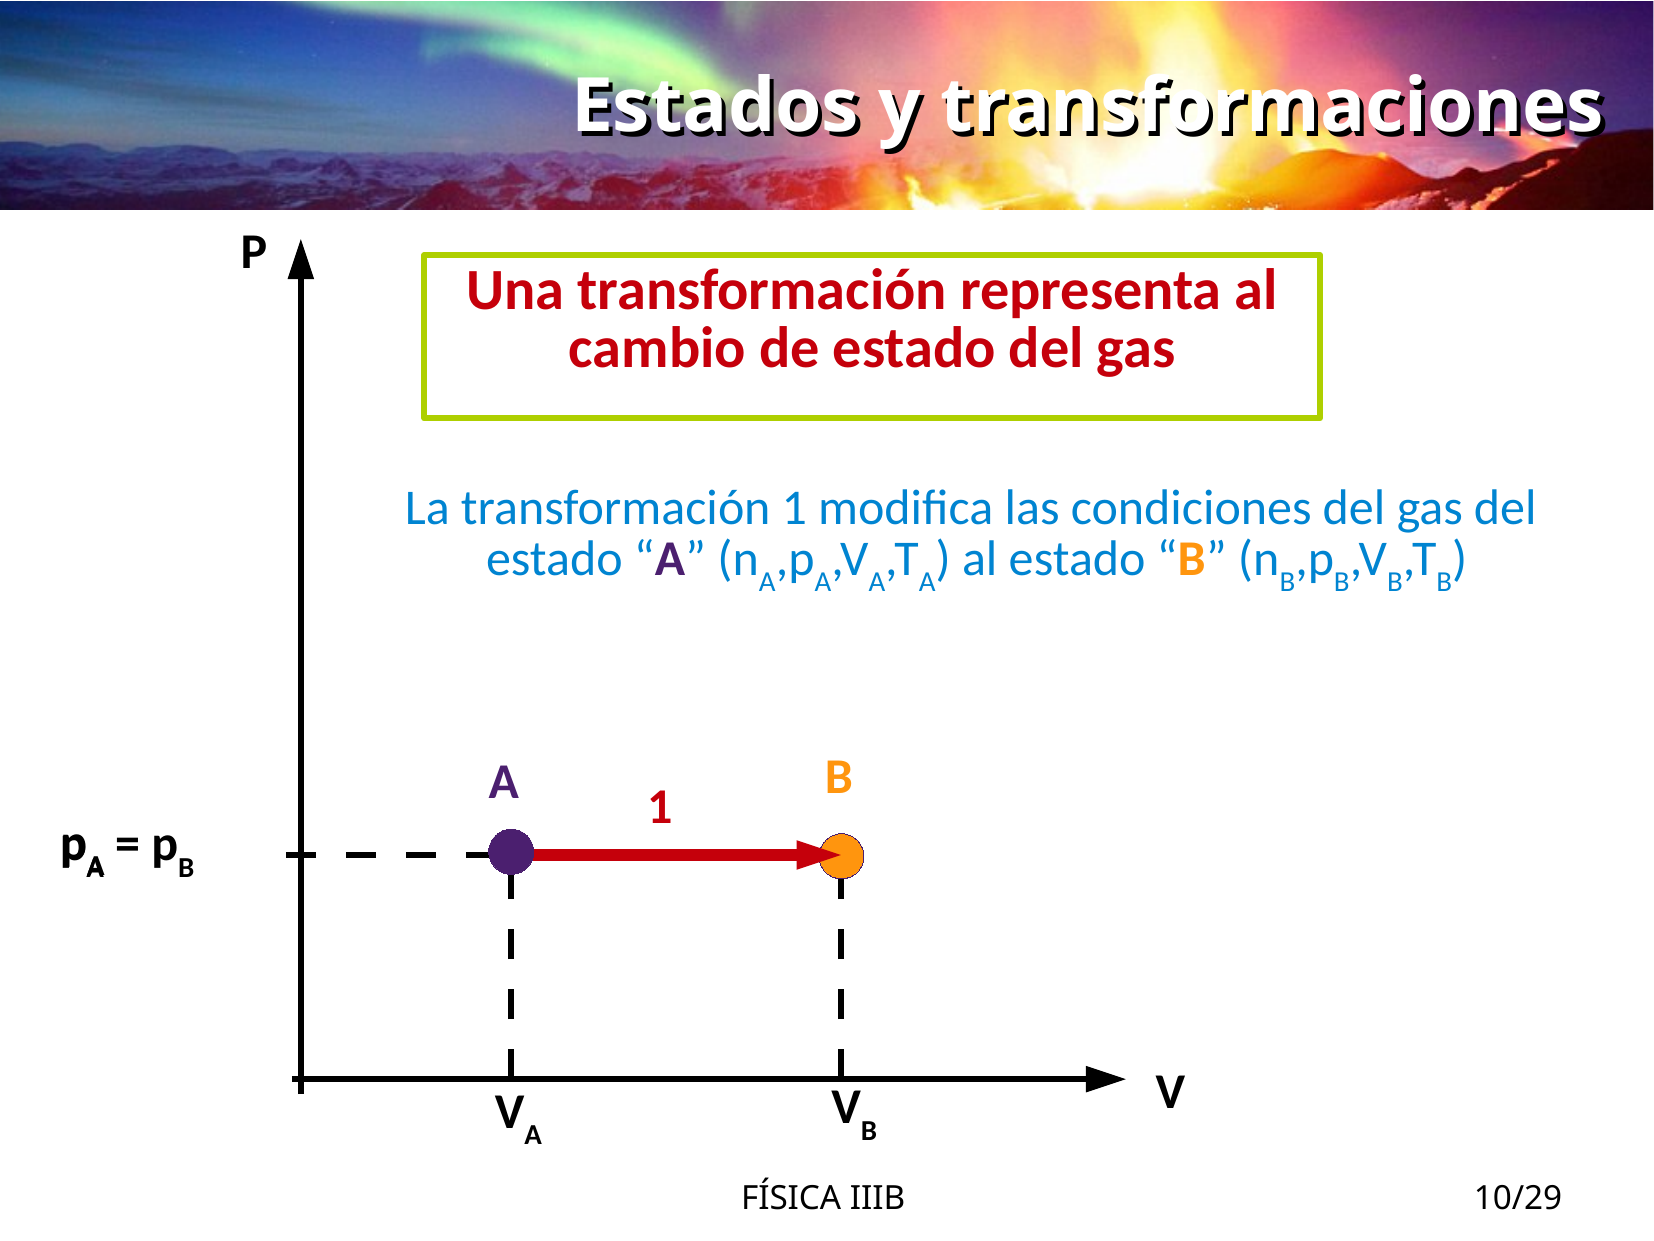

# Estados y transformaciones
P
V
Una transformación representa al cambio de estado del gas
La transformación 1 modifica las condiciones del gas del
estado “A” (nA,pA,VA,TA) al estado “B” (nB,pB,VB,TB)
B
pA = pB
VB
A
pA
VA
1
FÍSICA IIIB
10